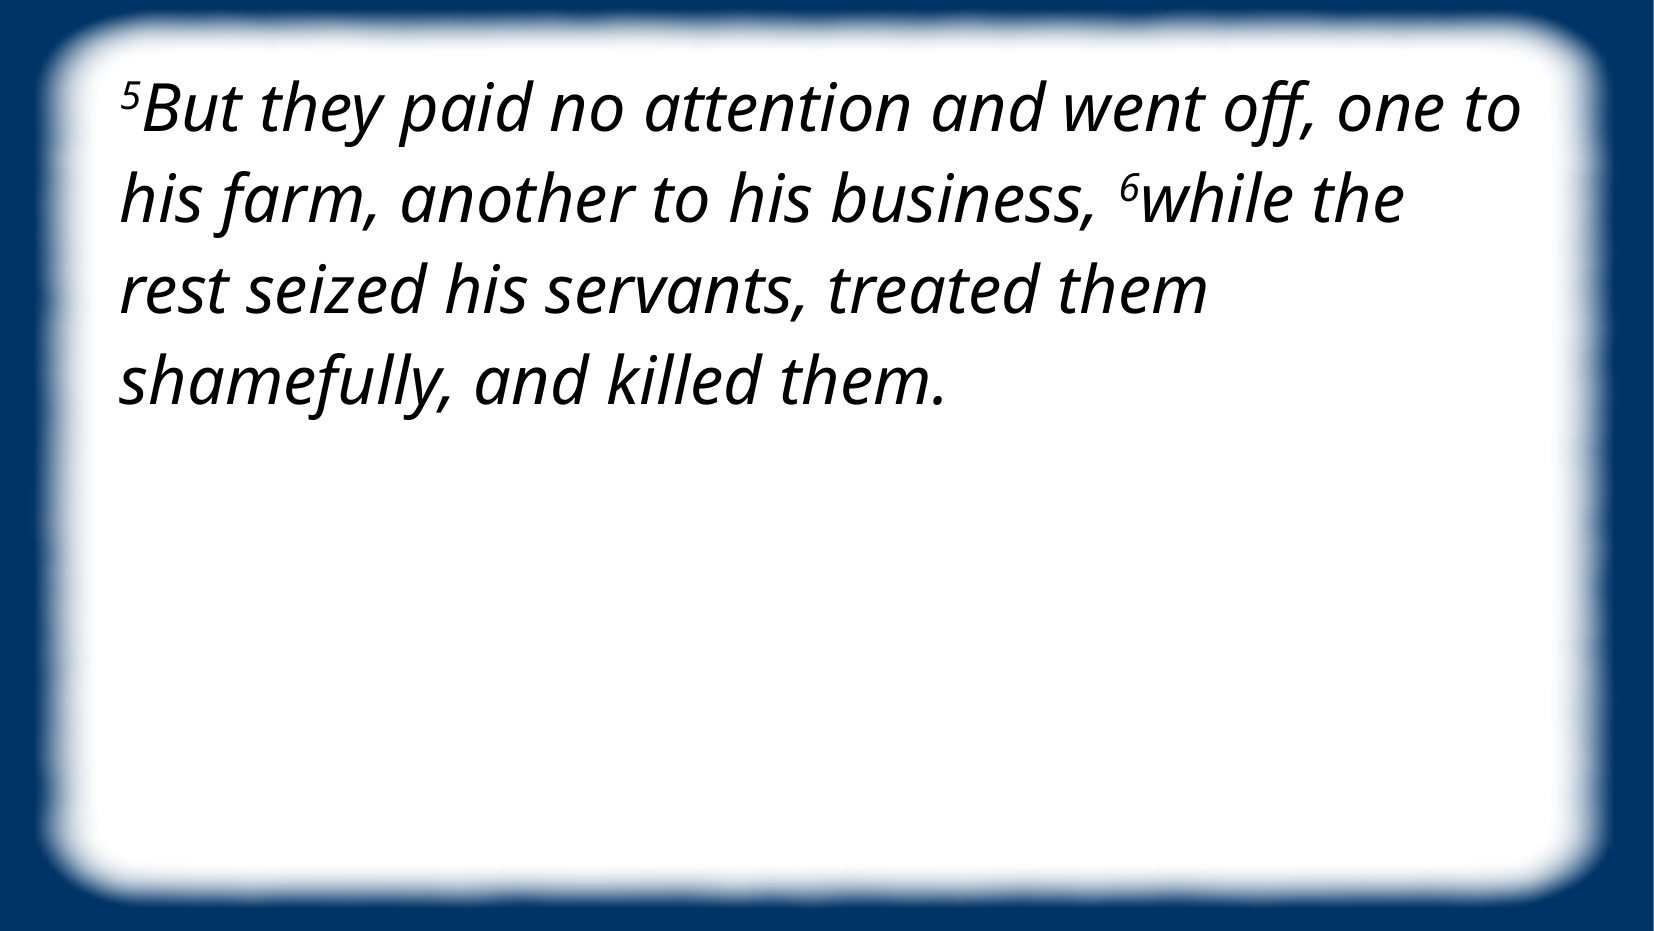

5But they paid no attention and went off, one to his farm, another to his business, 6while the rest seized his servants, treated them shamefully, and killed them.